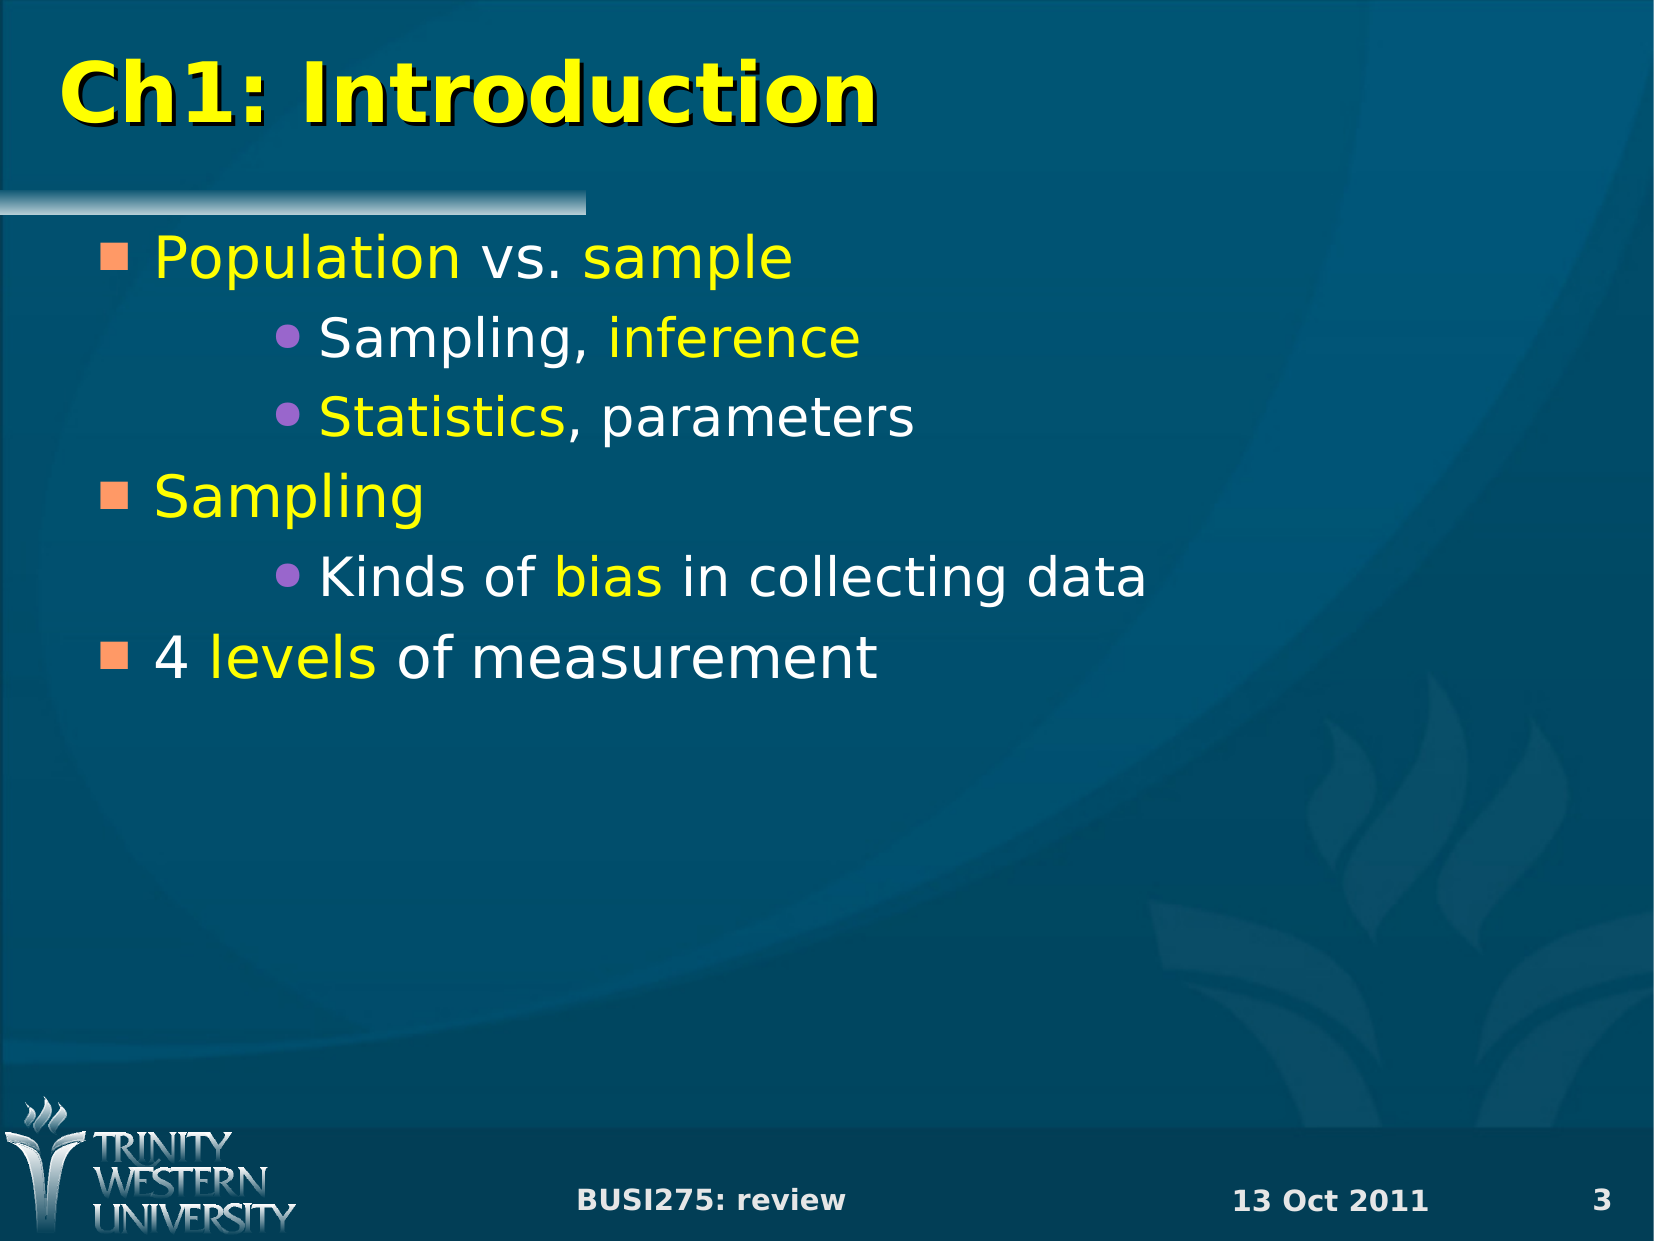

# Ch1: Introduction
Population vs. sample
Sampling, inference
Statistics, parameters
Sampling
Kinds of bias in collecting data
4 levels of measurement
BUSI275: review
13 Oct 2011
3